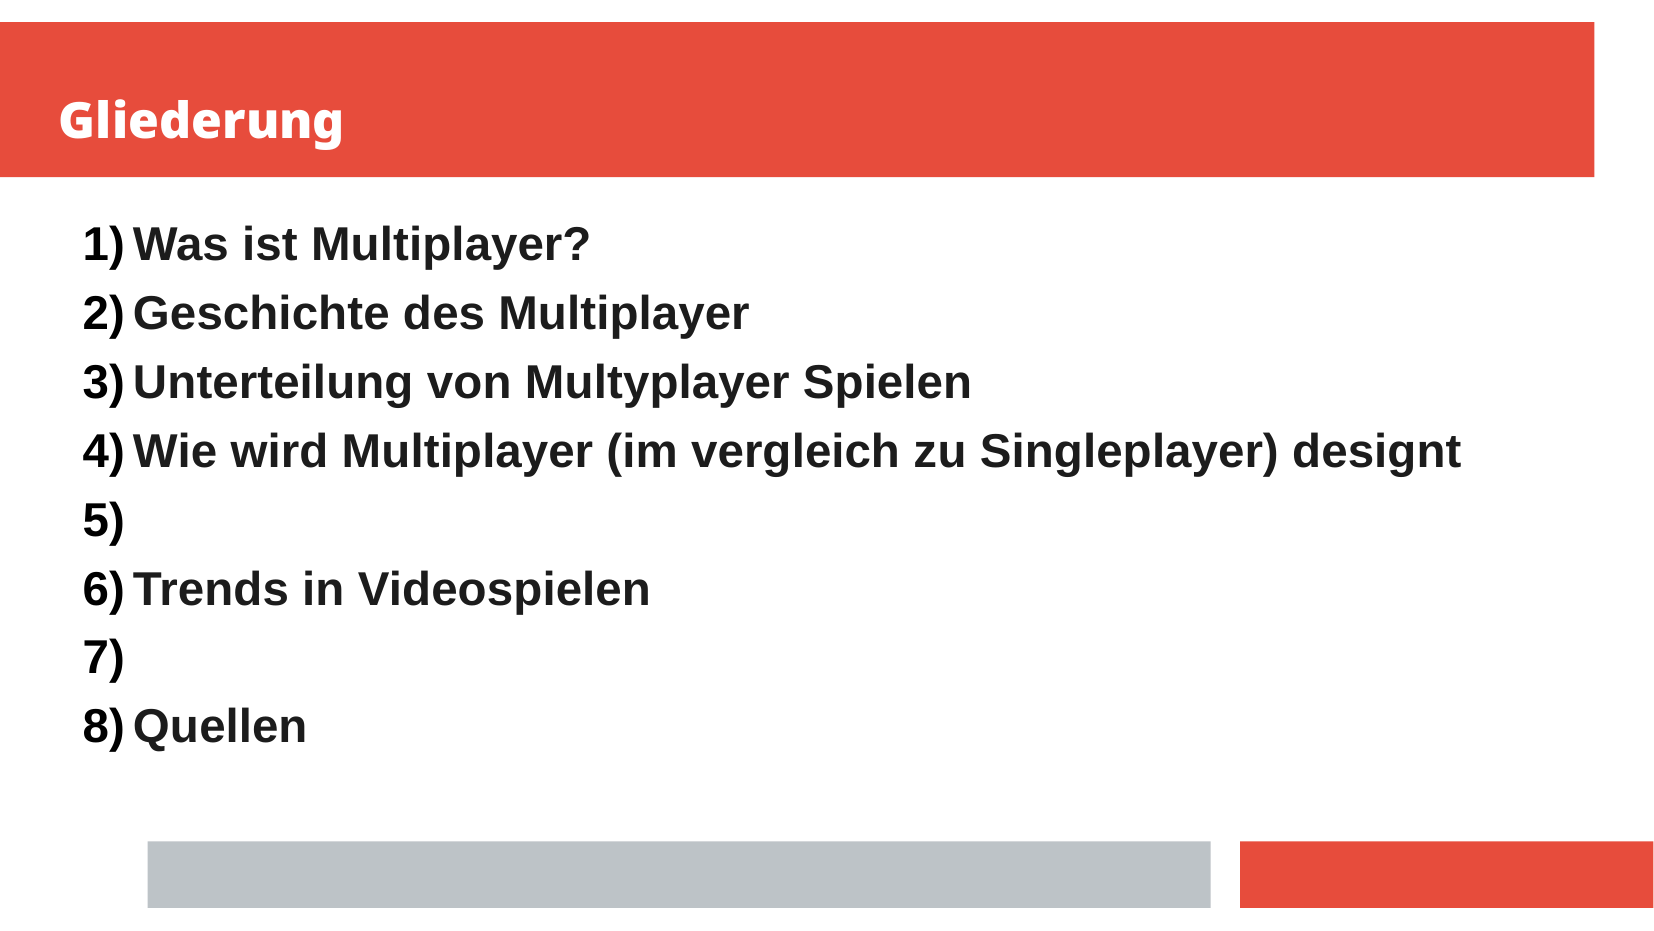

# Gliederung
 Was ist Multiplayer?
 Geschichte des Multiplayer
 Unterteilung von Multyplayer Spielen
 Wie wird Multiplayer (im vergleich zu Singleplayer) designt
 Trends in Videospielen
 Quellen